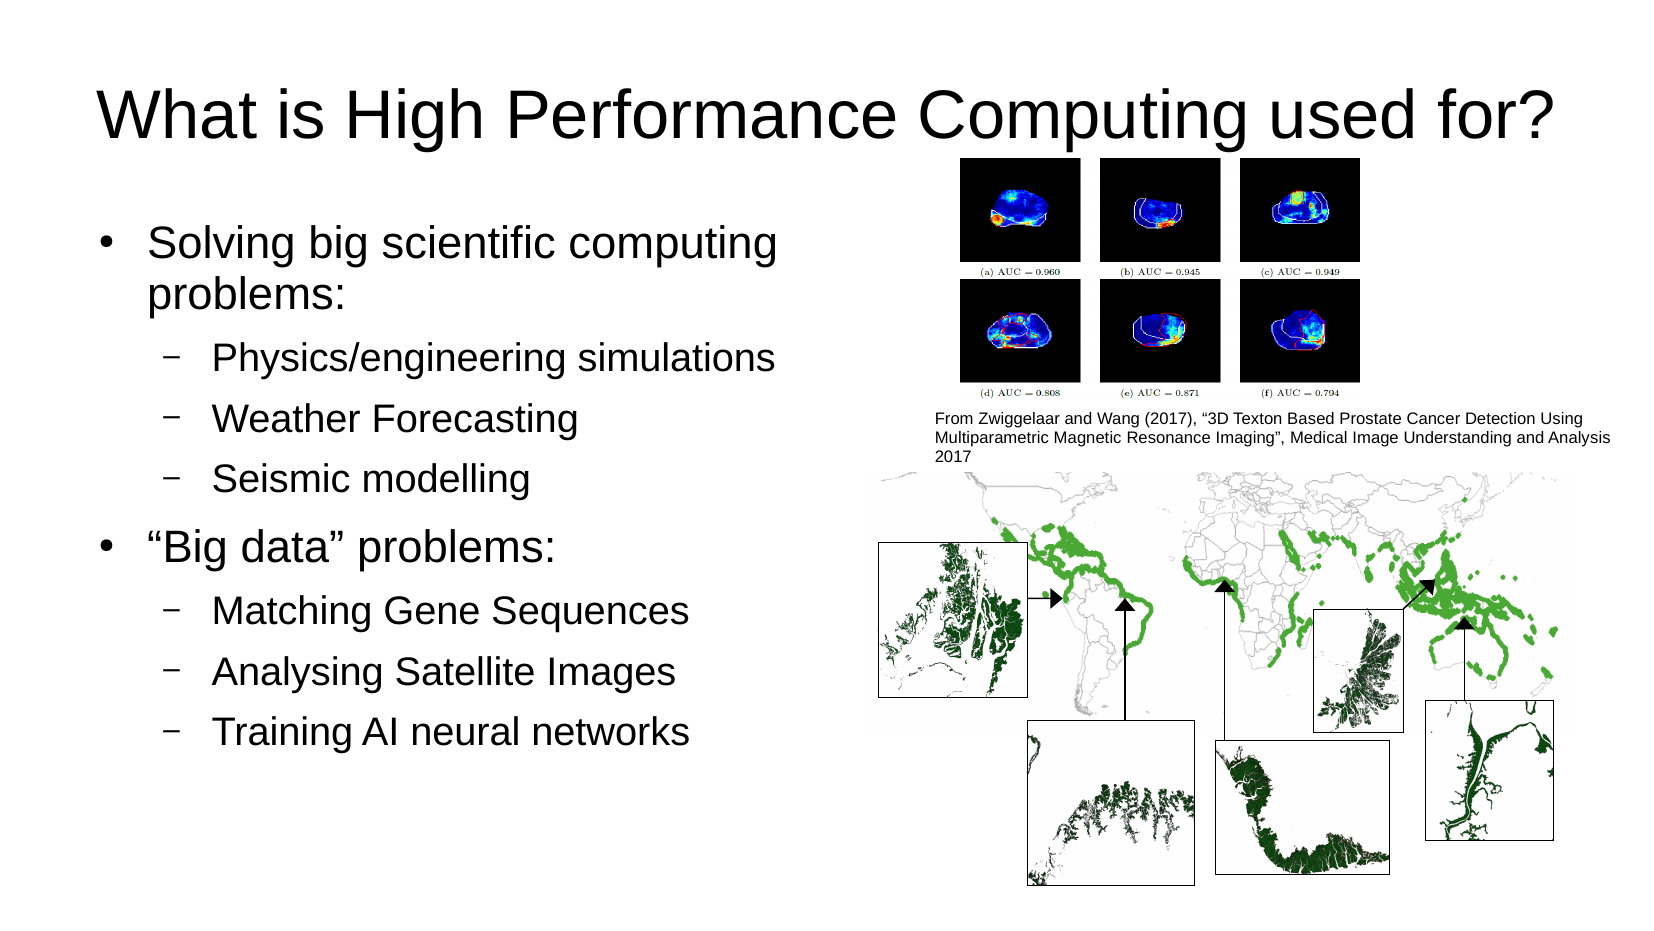

# What is High Performance Computing used for?
Solving big scientific computing problems:
Physics/engineering simulations
Weather Forecasting
Seismic modelling
“Big data” problems:
Matching Gene Sequences
Analysing Satellite Images
Training AI neural networks
From Zwiggelaar and Wang (2017), “3D Texton Based Prostate Cancer Detection Using Multiparametric Magnetic Resonance Imaging”, Medical Image Understanding and Analysis 2017